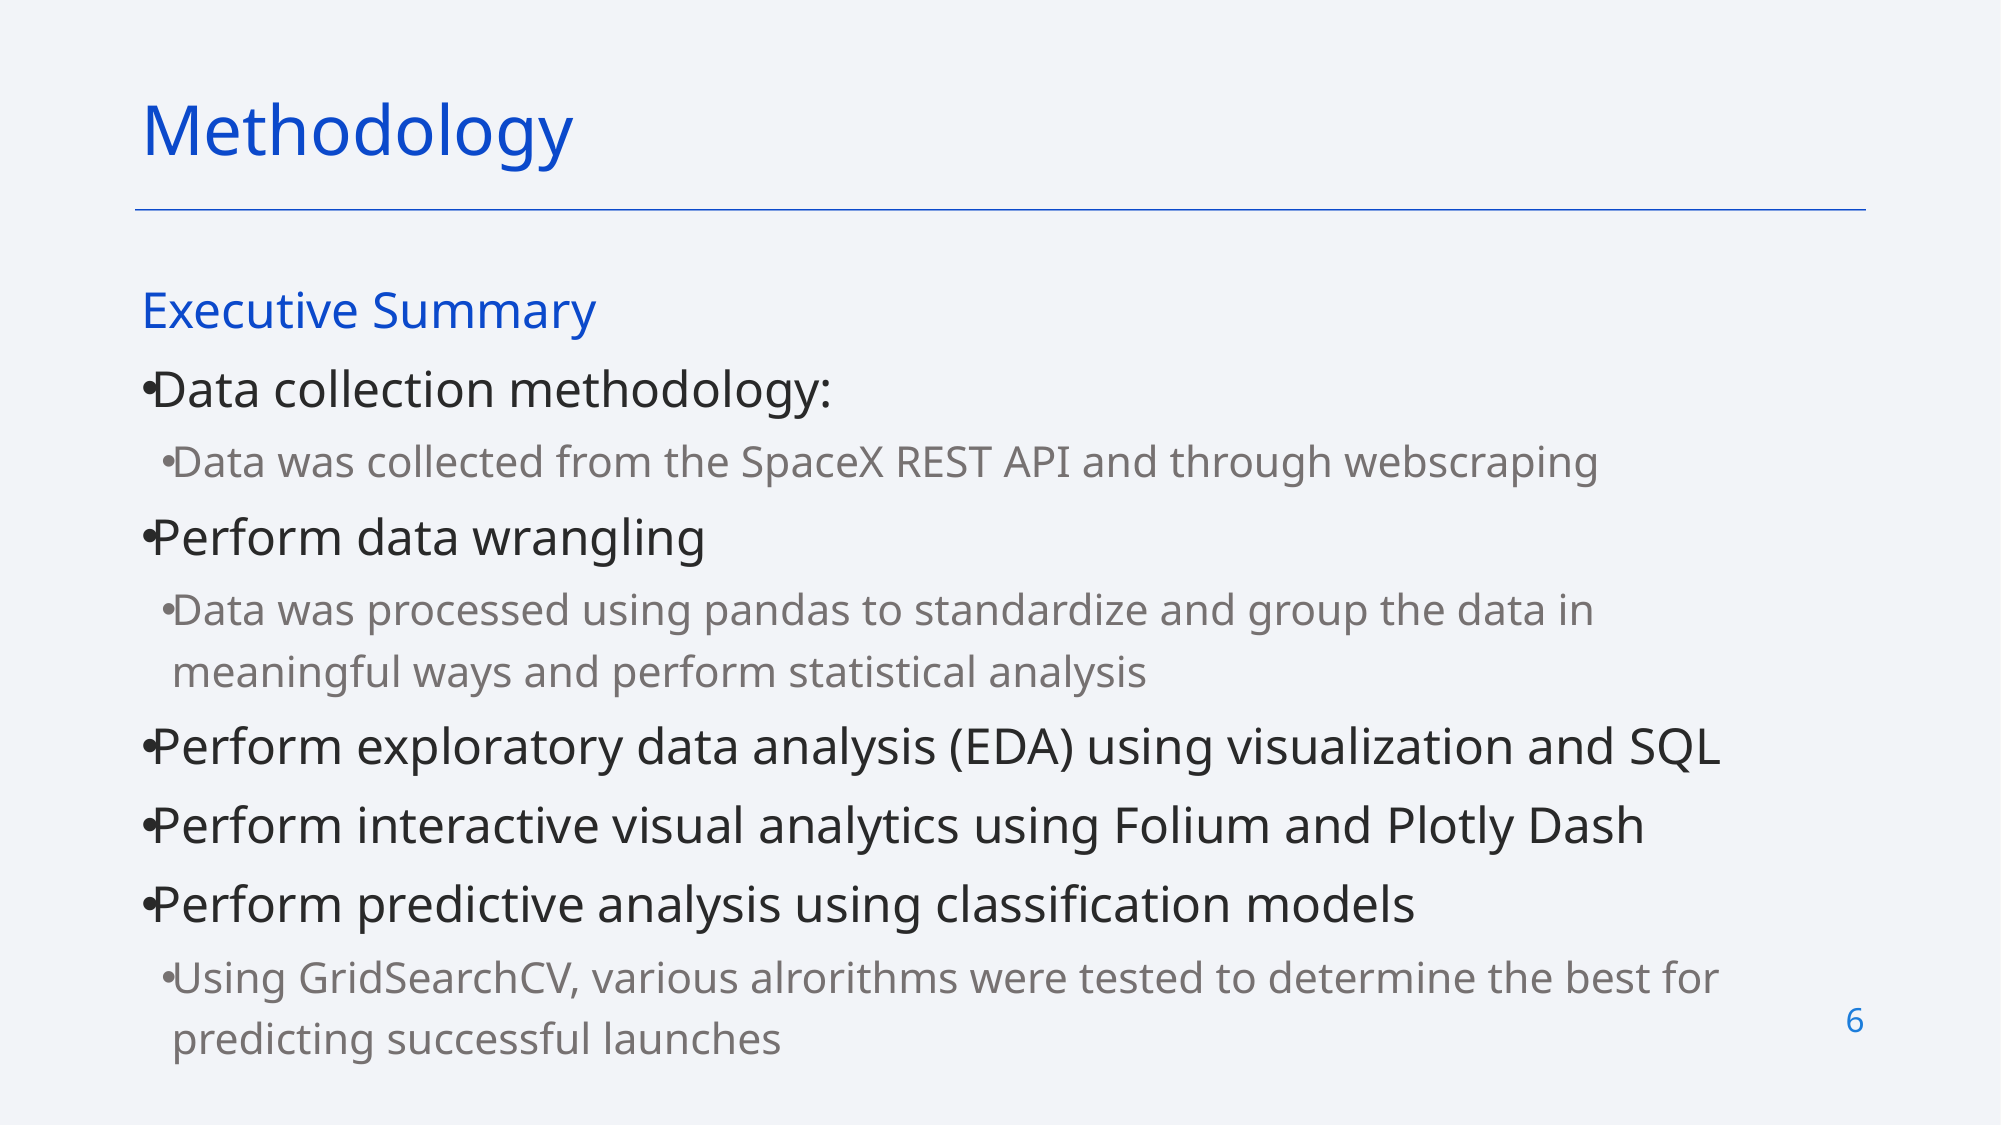

Methodology
Executive Summary
Data collection methodology:
Data was collected from the SpaceX REST API and through webscraping
Perform data wrangling
Data was processed using pandas to standardize and group the data in meaningful ways and perform statistical analysis
Perform exploratory data analysis (EDA) using visualization and SQL
Perform interactive visual analytics using Folium and Plotly Dash
Perform predictive analysis using classification models
Using GridSearchCV, various alrorithms were tested to determine the best for predicting successful launches
6